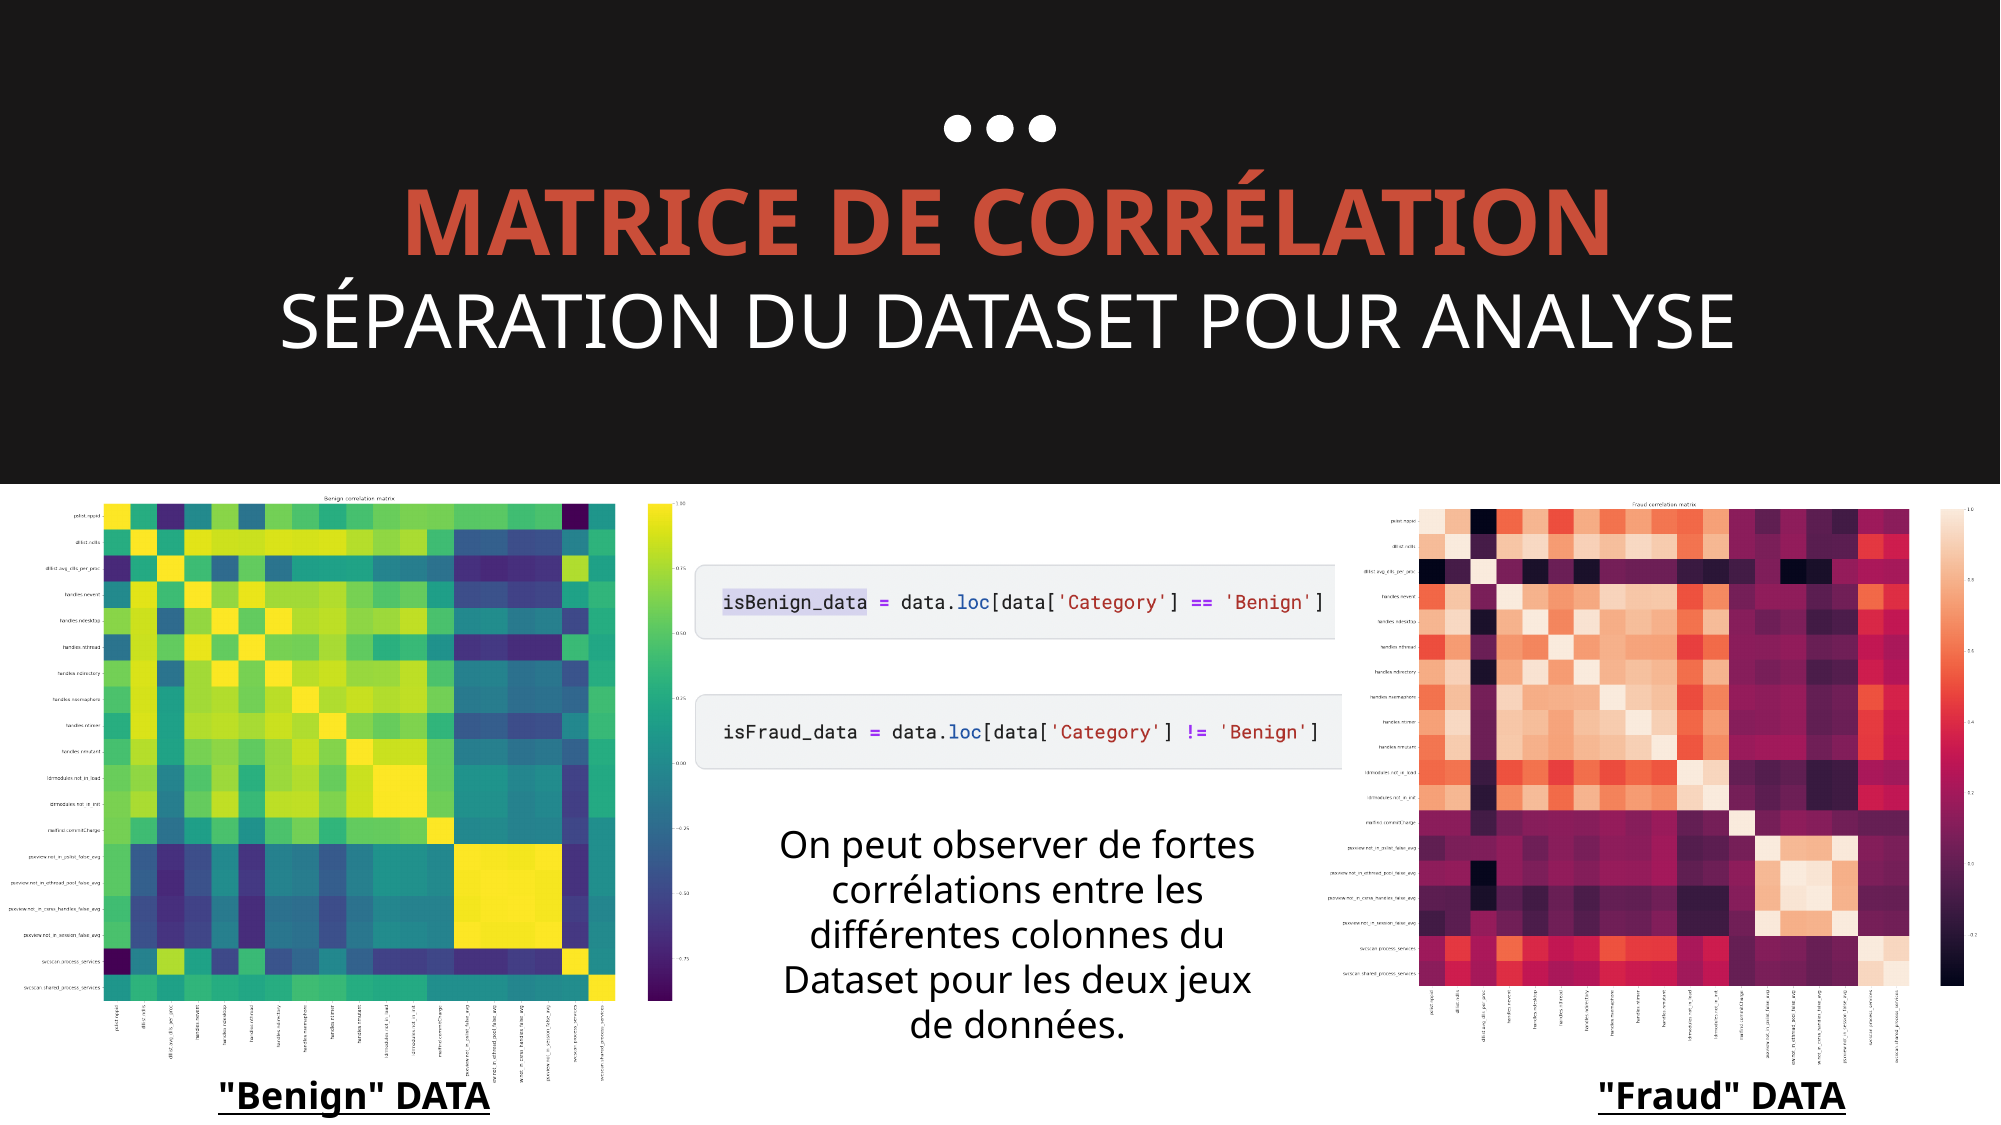

MATRICE DE CORRÉLATION
SÉPARATION DU DATASET POUR ANALYSE
On peut observer de fortes corrélations entre les différentes colonnes du Dataset pour les deux jeux de données.
"Benign" DATA
"Fraud" DATA